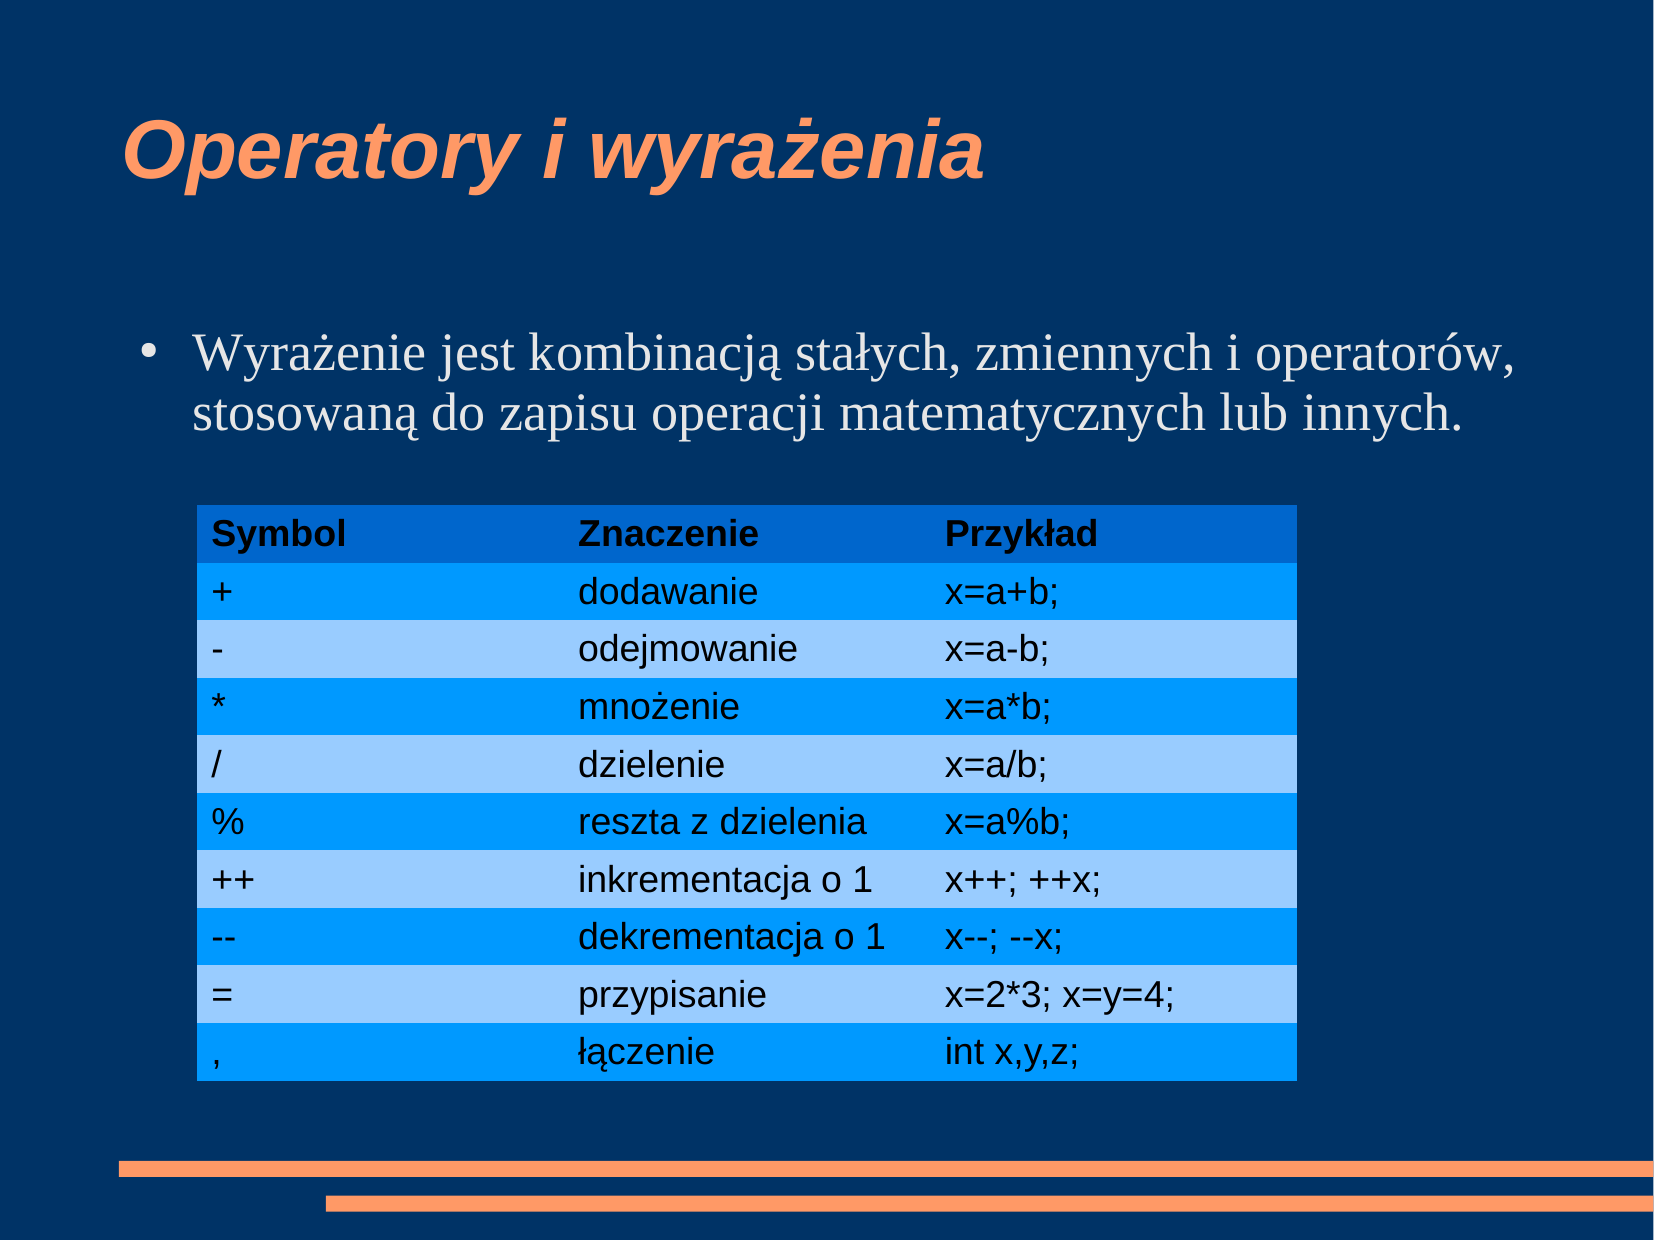

# Operatory i wyrażenia
Wyrażenie jest kombinacją stałych, zmiennych i operatorów, stosowaną do zapisu operacji matematycznych lub innych.
| Symbol | Znaczenie | Przykład |
| --- | --- | --- |
| + | dodawanie | x=a+b; |
| - | odejmowanie | x=a-b; |
| \* | mnożenie | x=a\*b; |
| / | dzielenie | x=a/b; |
| % | reszta z dzielenia | x=a%b; |
| ++ | inkrementacja o 1 | x++; ++x; |
| -- | dekrementacja o 1 | x--; --x; |
| = | przypisanie | x=2\*3; x=y=4; |
| , | łączenie | int x,y,z; |